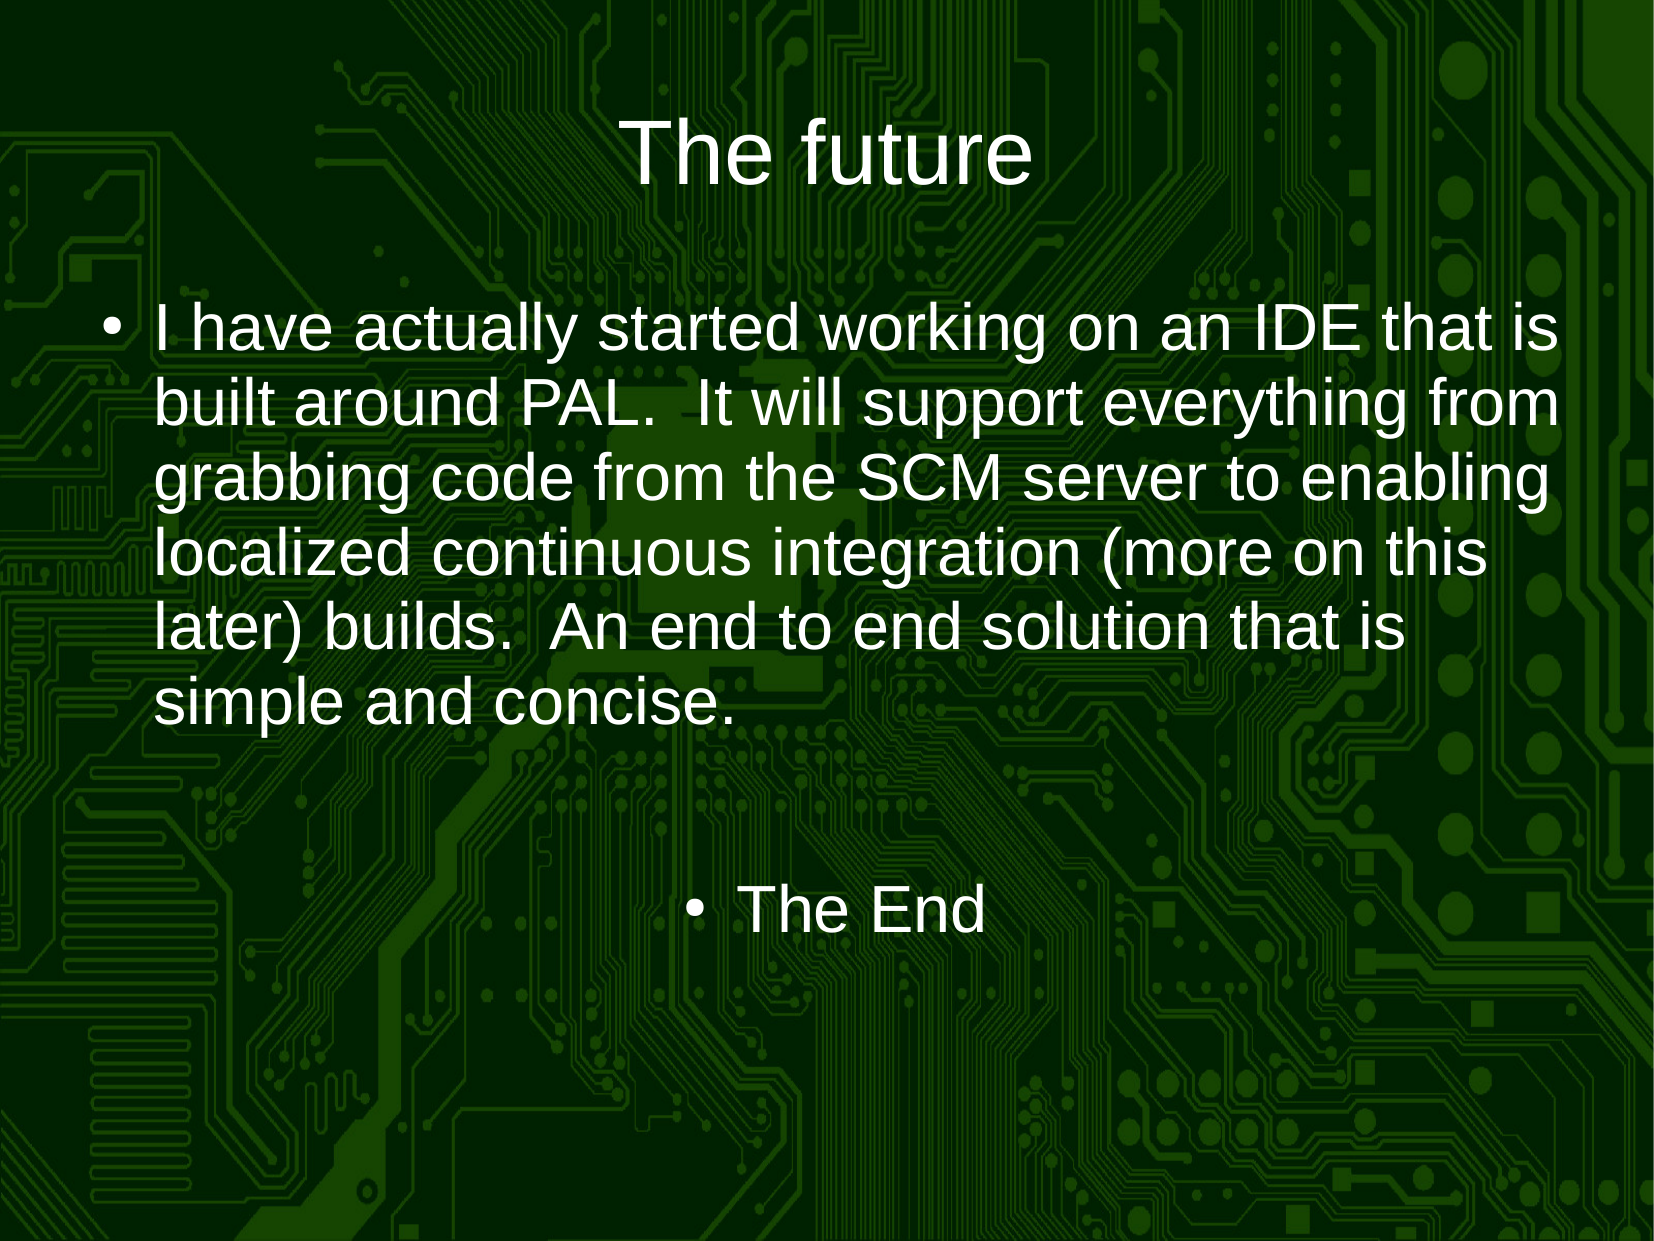

# The future
I have actually started working on an IDE that is built around PAL. It will support everything from grabbing code from the SCM server to enabling localized continuous integration (more on this later) builds. An end to end solution that is simple and concise.
The End